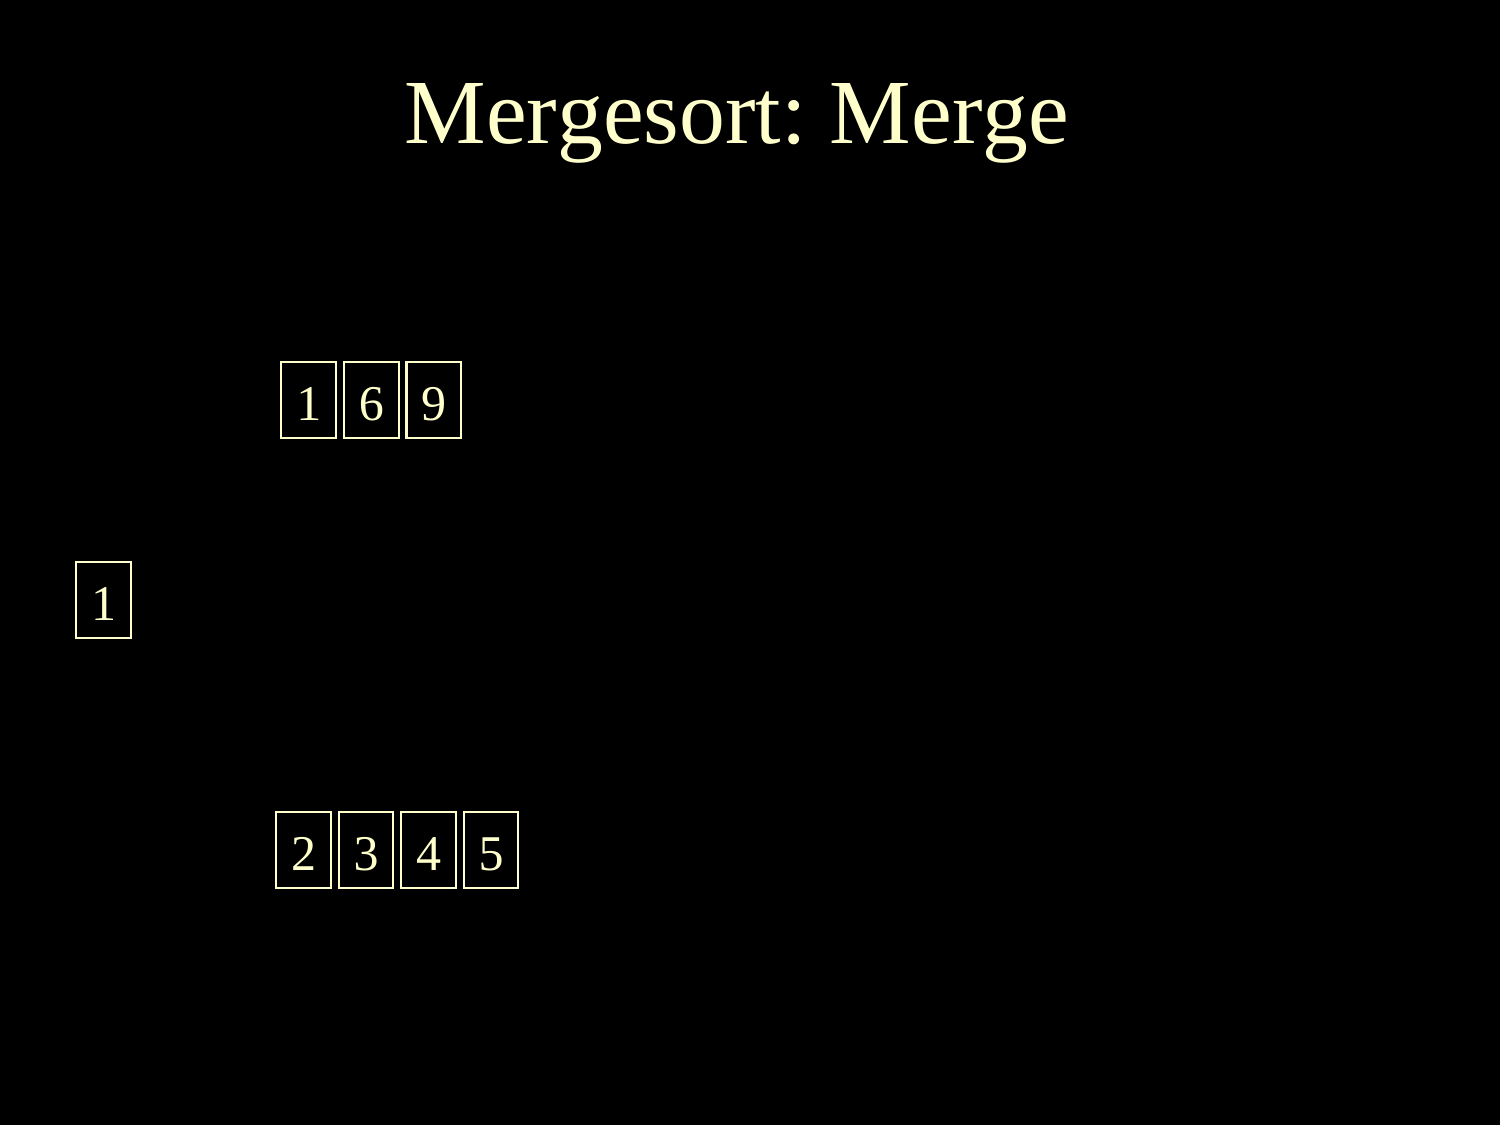

# Mergesort: Merge
1
6
9
1
2
3
4
5